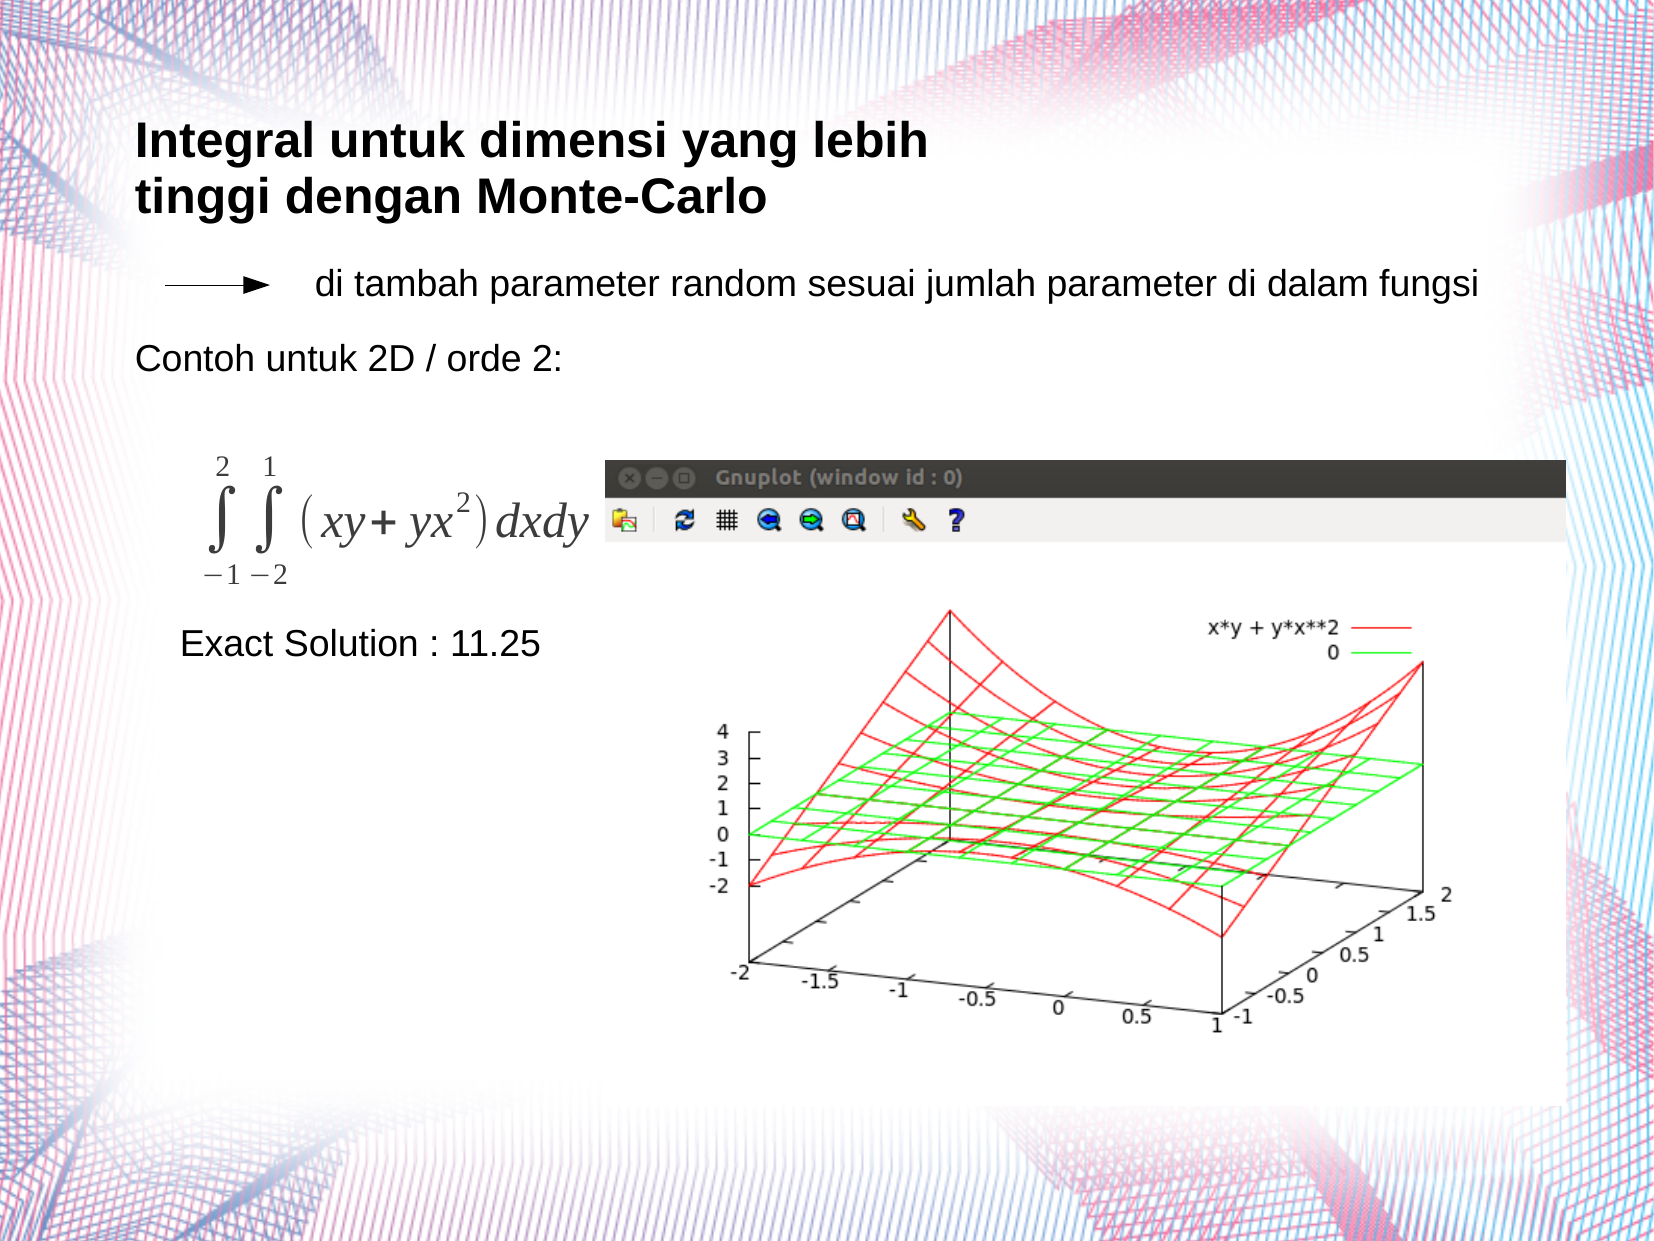

Integral untuk dimensi yang lebih tinggi dengan Monte-Carlo
di tambah parameter random sesuai jumlah parameter di dalam fungsi
Contoh untuk 2D / orde 2:
Exact Solution : 11.25